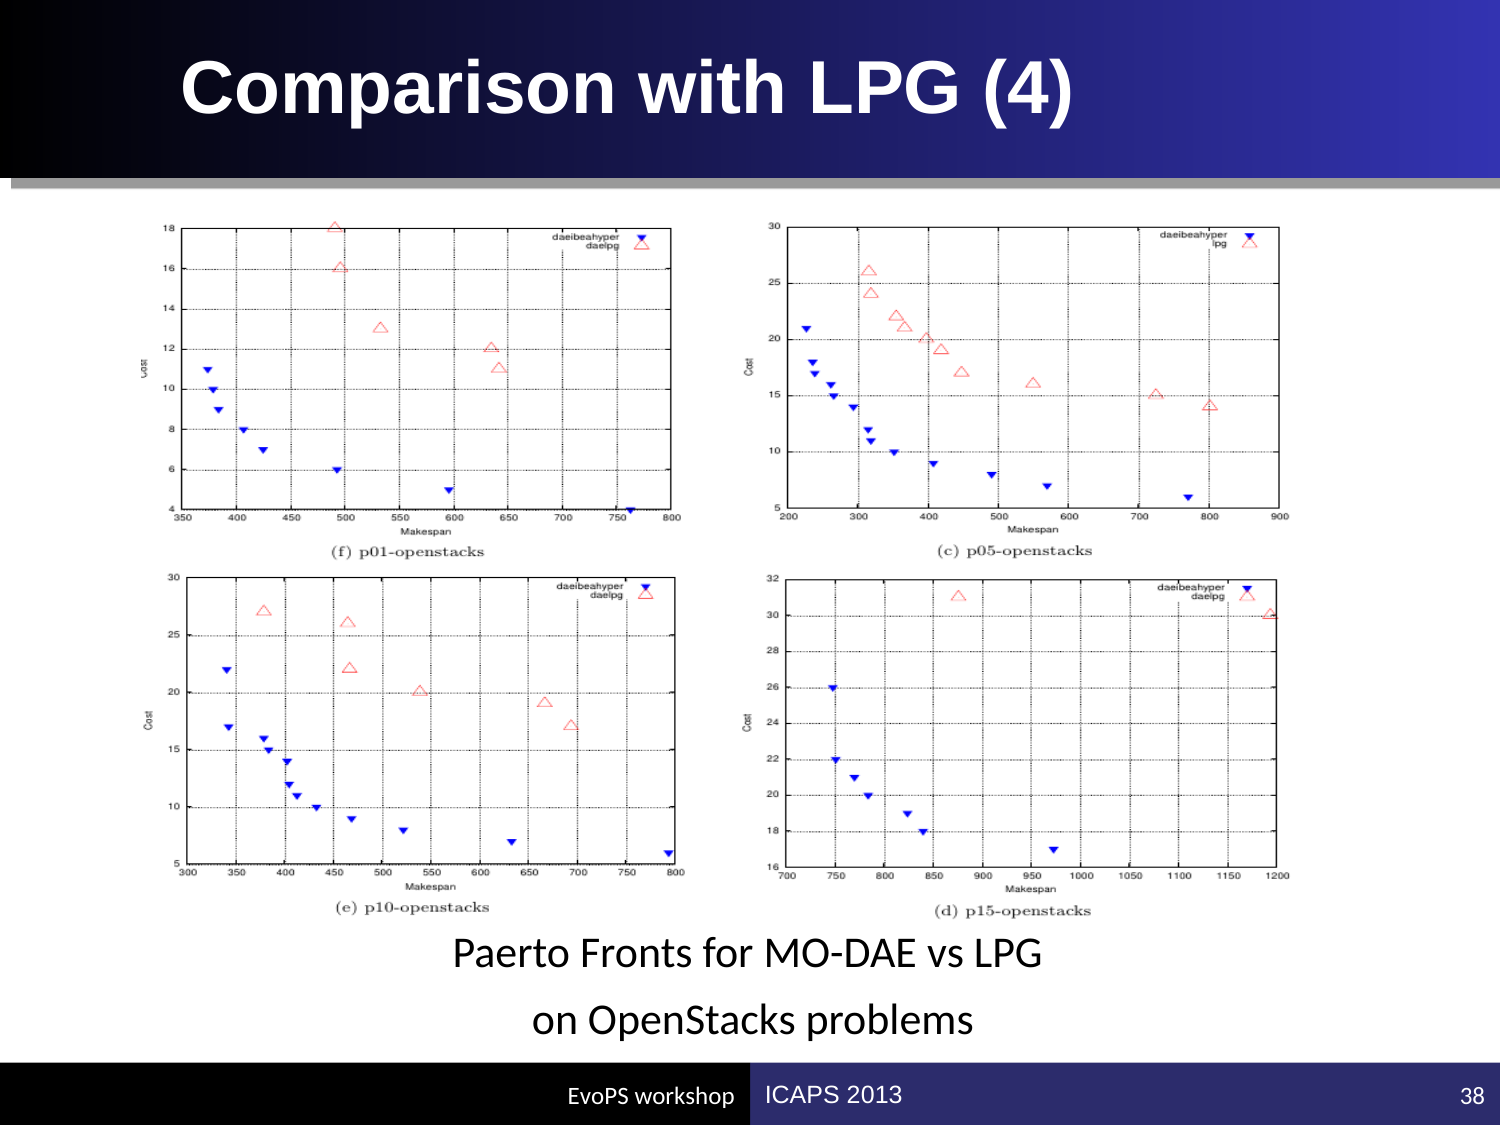

Comparison with LPG (4)
# Paerto Fronts for MO-DAE vs LPG
on OpenStacks problems
38